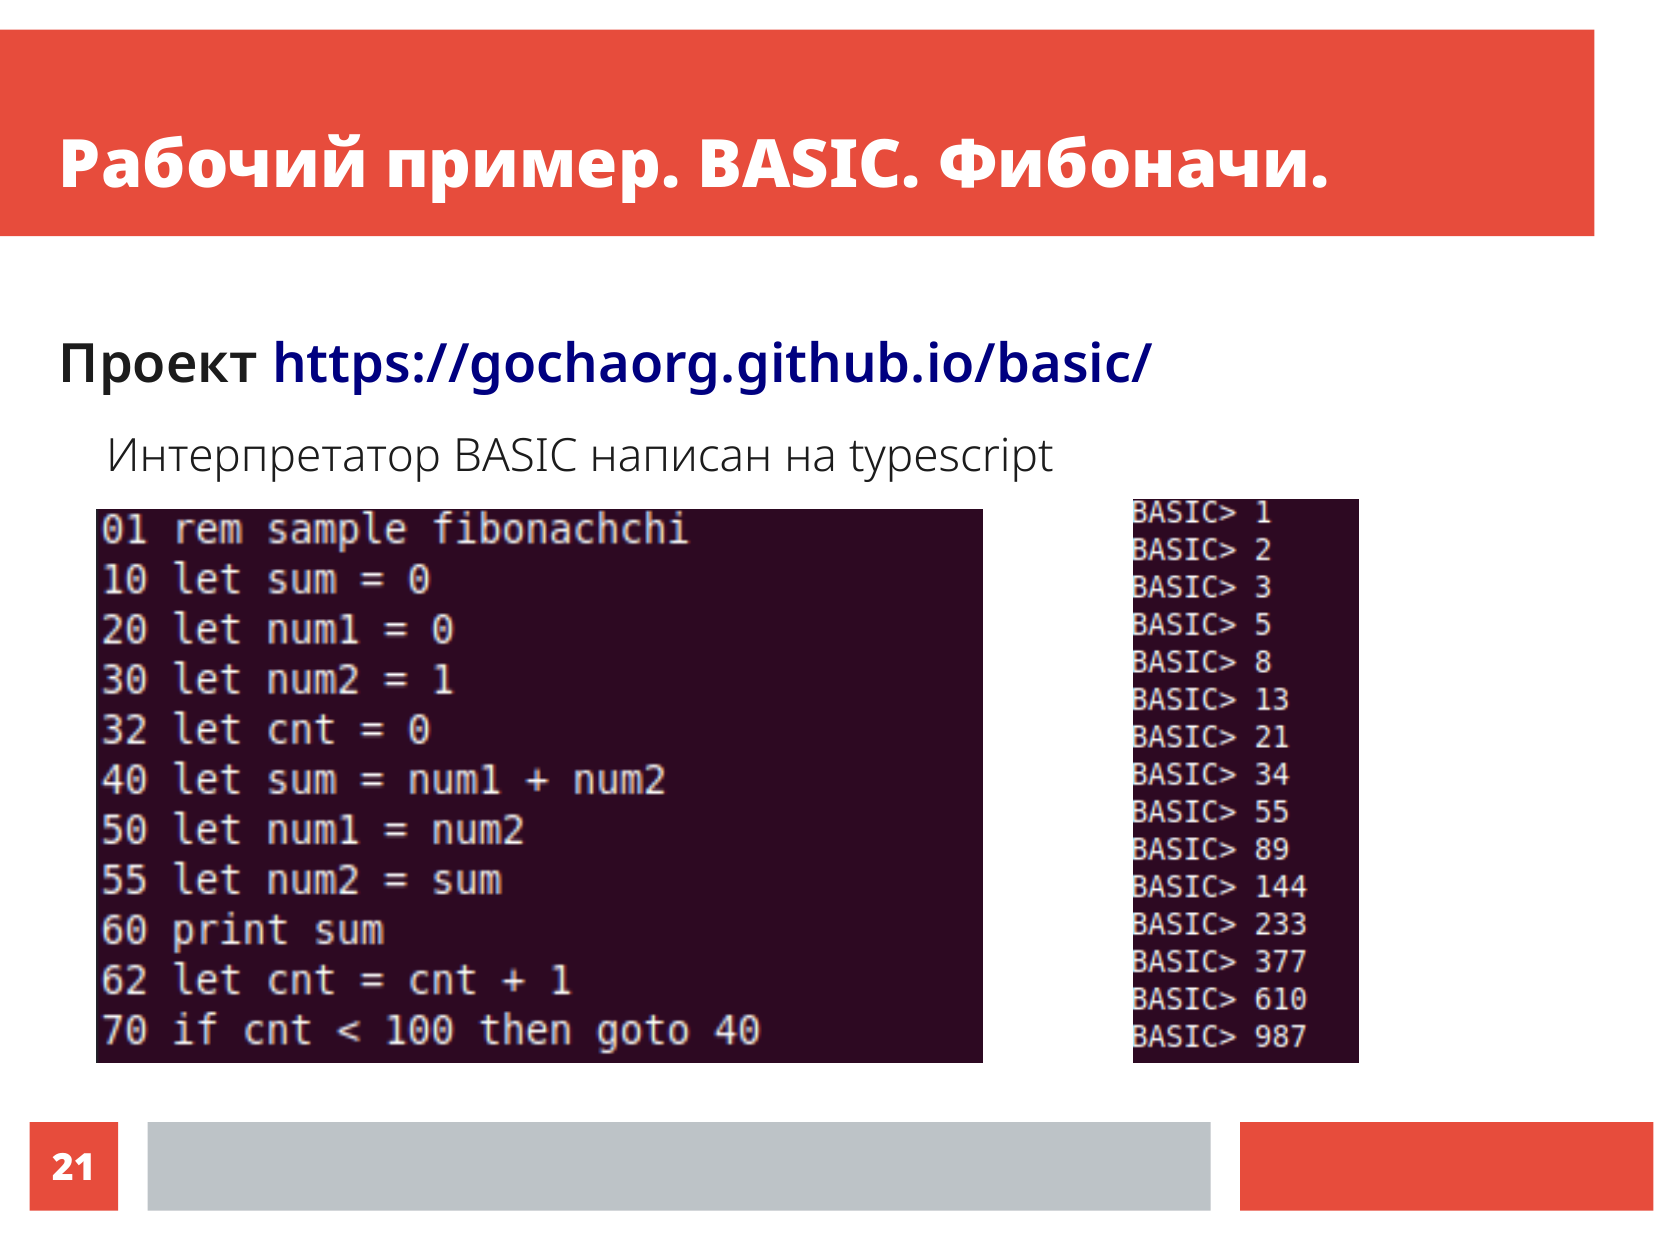

# Рабочий пример. BASIC. Фибоначи.
Проект https://gochaorg.github.io/basic/
Интерпретатор BASIC написан на typescript
21